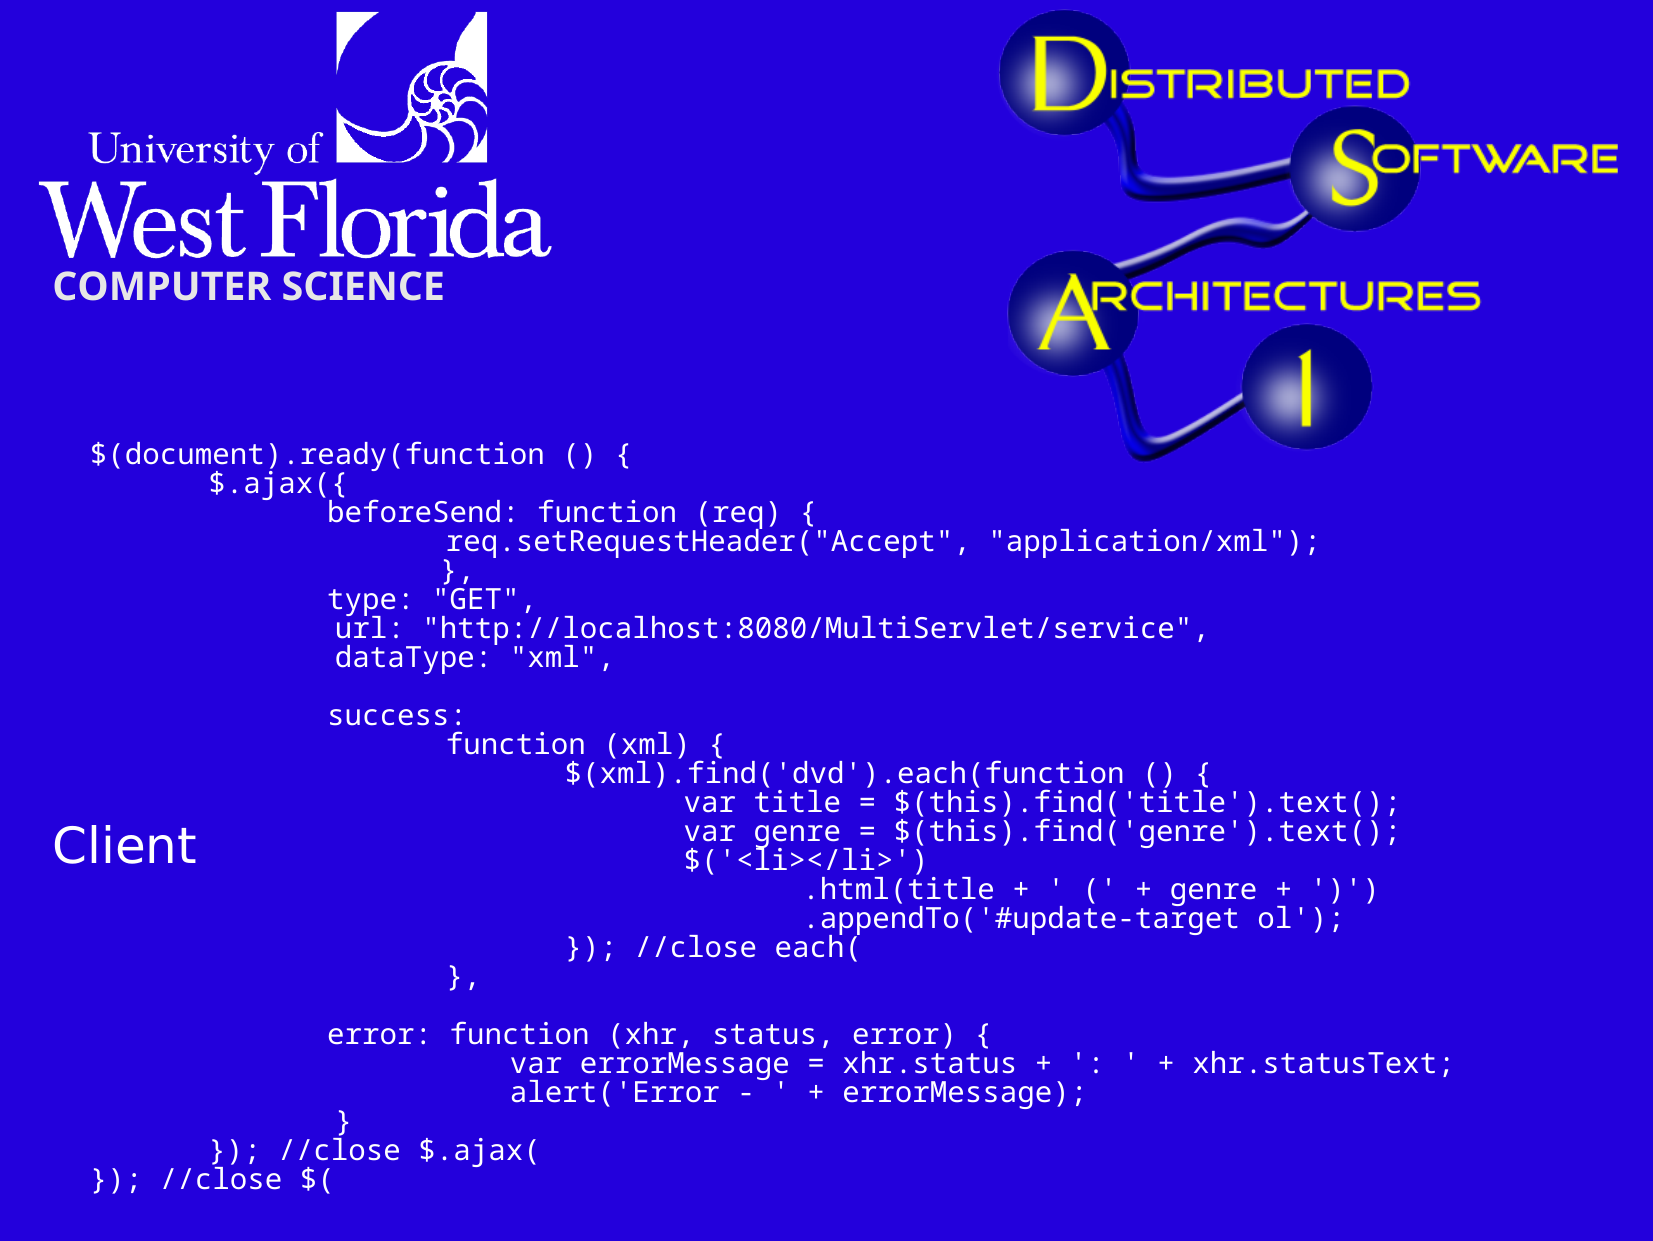

COMPUTER SCIENCE
$(document).ready(function () {
	$.ajax({
		beforeSend: function (req) {
			req.setRequestHeader("Accept", "application/xml");
 },
		type: "GET",
 url: "http://localhost:8080/MultiServlet/service",
 dataType: "xml",
		success:
 	function (xml) {
 		$(xml).find('dvd').each(function () {
 		var title = $(this).find('title').text();
 		var genre = $(this).find('genre').text();
 	$('<li></li>')
 	.html(title + ' (' + genre + ')')
 	.appendTo('#update-target ol');
				}); //close each(
			},
		error: function (xhr, status, error) {
 var errorMessage = xhr.status + ': ' + xhr.statusText;
 alert('Error - ' + errorMessage);
 }
	}); //close $.ajax(
}); //close $(
Client